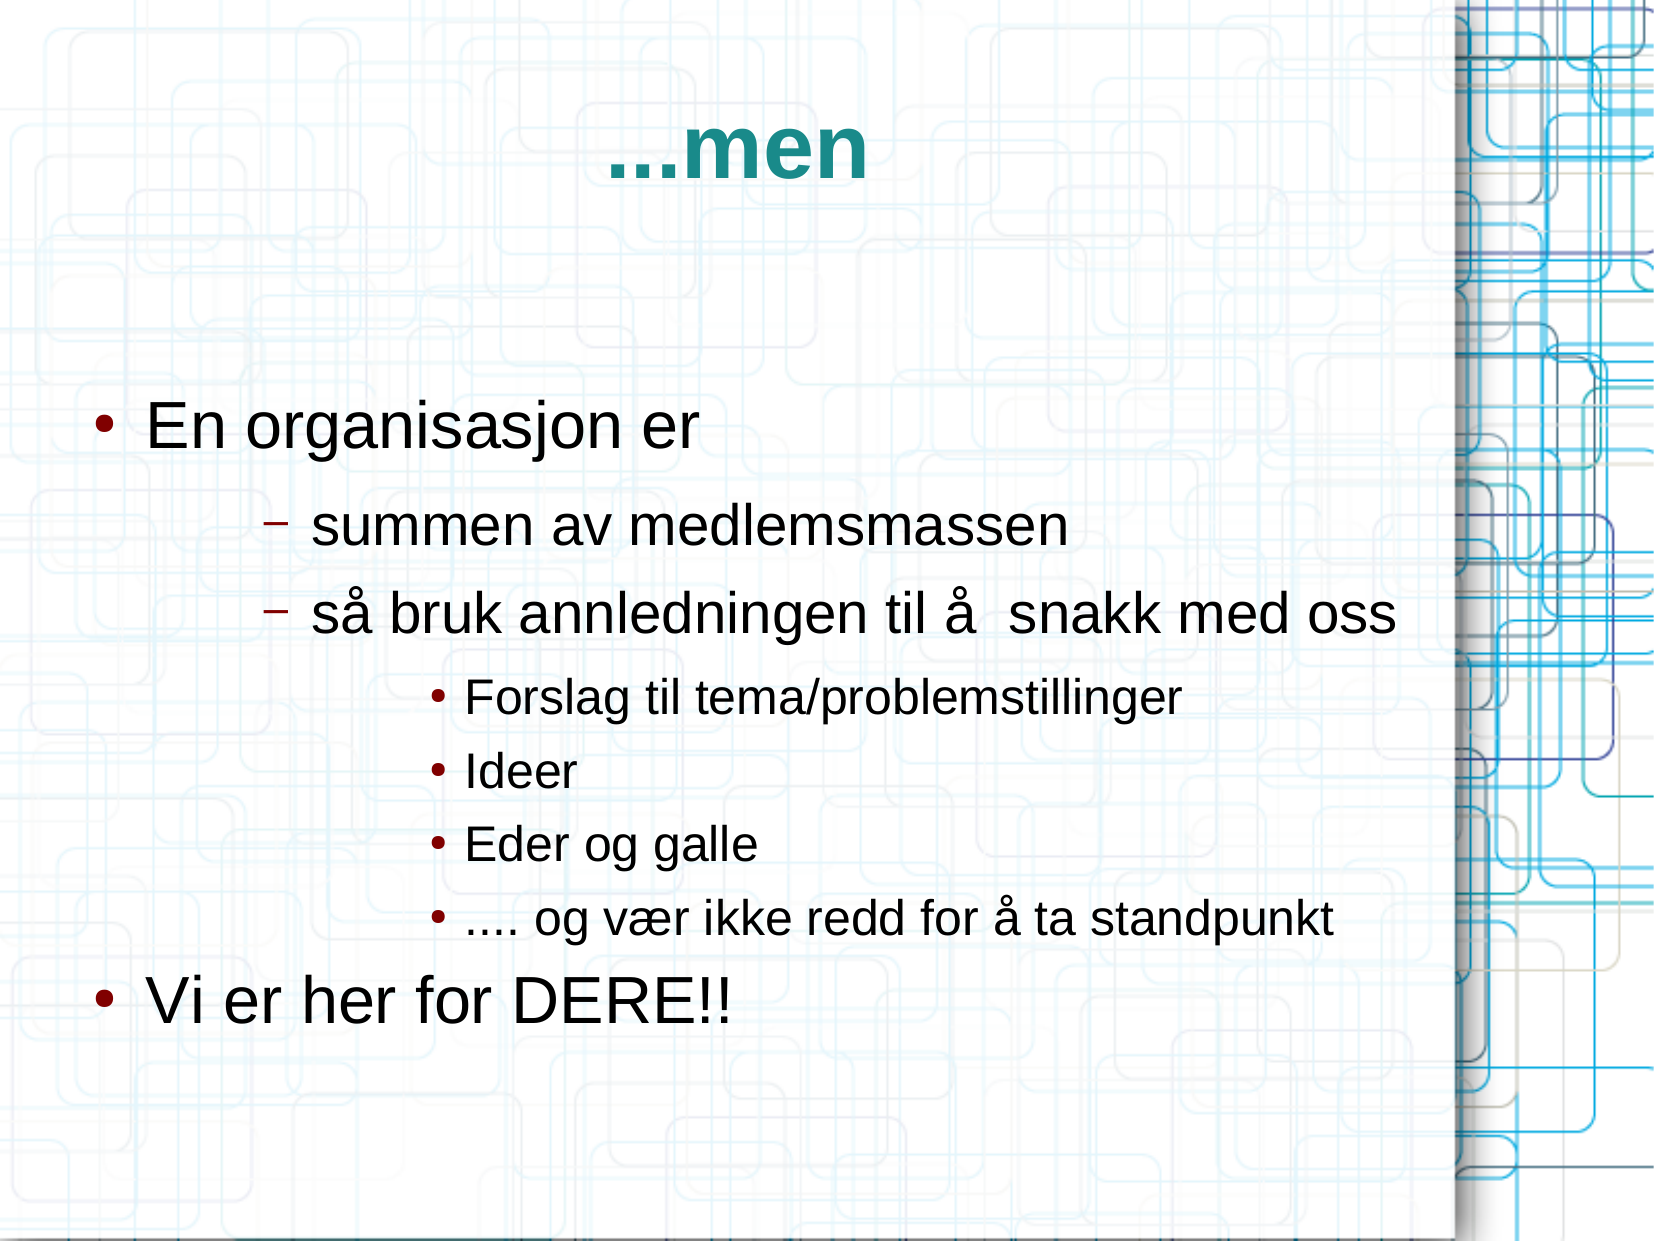

# ...men
En organisasjon er
summen av medlemsmassen
så bruk annledningen til å snakk med oss
Forslag til tema/problemstillinger
Ideer
Eder og galle
.... og vær ikke redd for å ta standpunkt
Vi er her for DERE!!